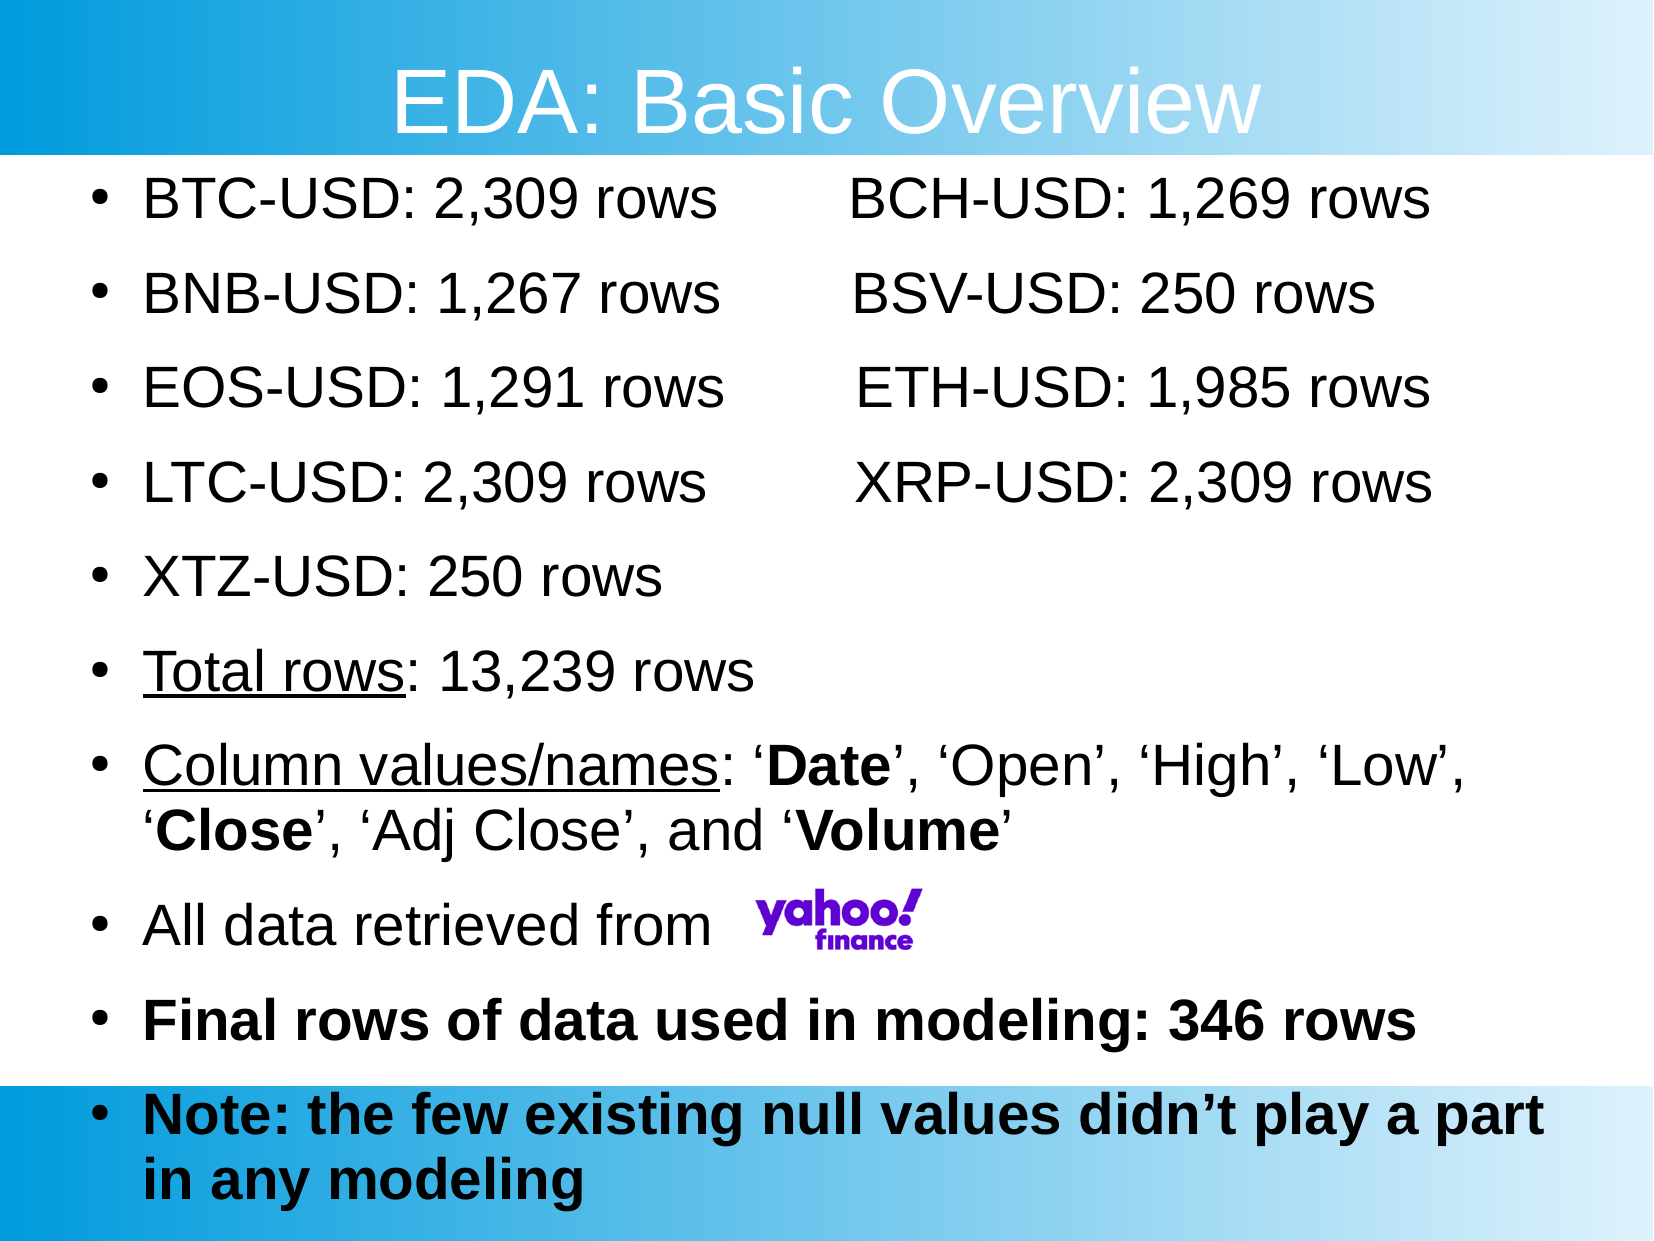

# EDA: Basic Overview
BTC-USD: 2,309 rows BCH-USD: 1,269 rows
BNB-USD: 1,267 rows BSV-USD: 250 rows
EOS-USD: 1,291 rows ETH-USD: 1,985 rows
LTC-USD: 2,309 rows XRP-USD: 2,309 rows
XTZ-USD: 250 rows
Total rows: 13,239 rows
Column values/names: ‘Date’, ‘Open’, ‘High’, ‘Low’, ‘Close’, ‘Adj Close’, and ‘Volume’
All data retrieved from
Final rows of data used in modeling: 346 rows
Note: the few existing null values didn’t play a part in any modeling